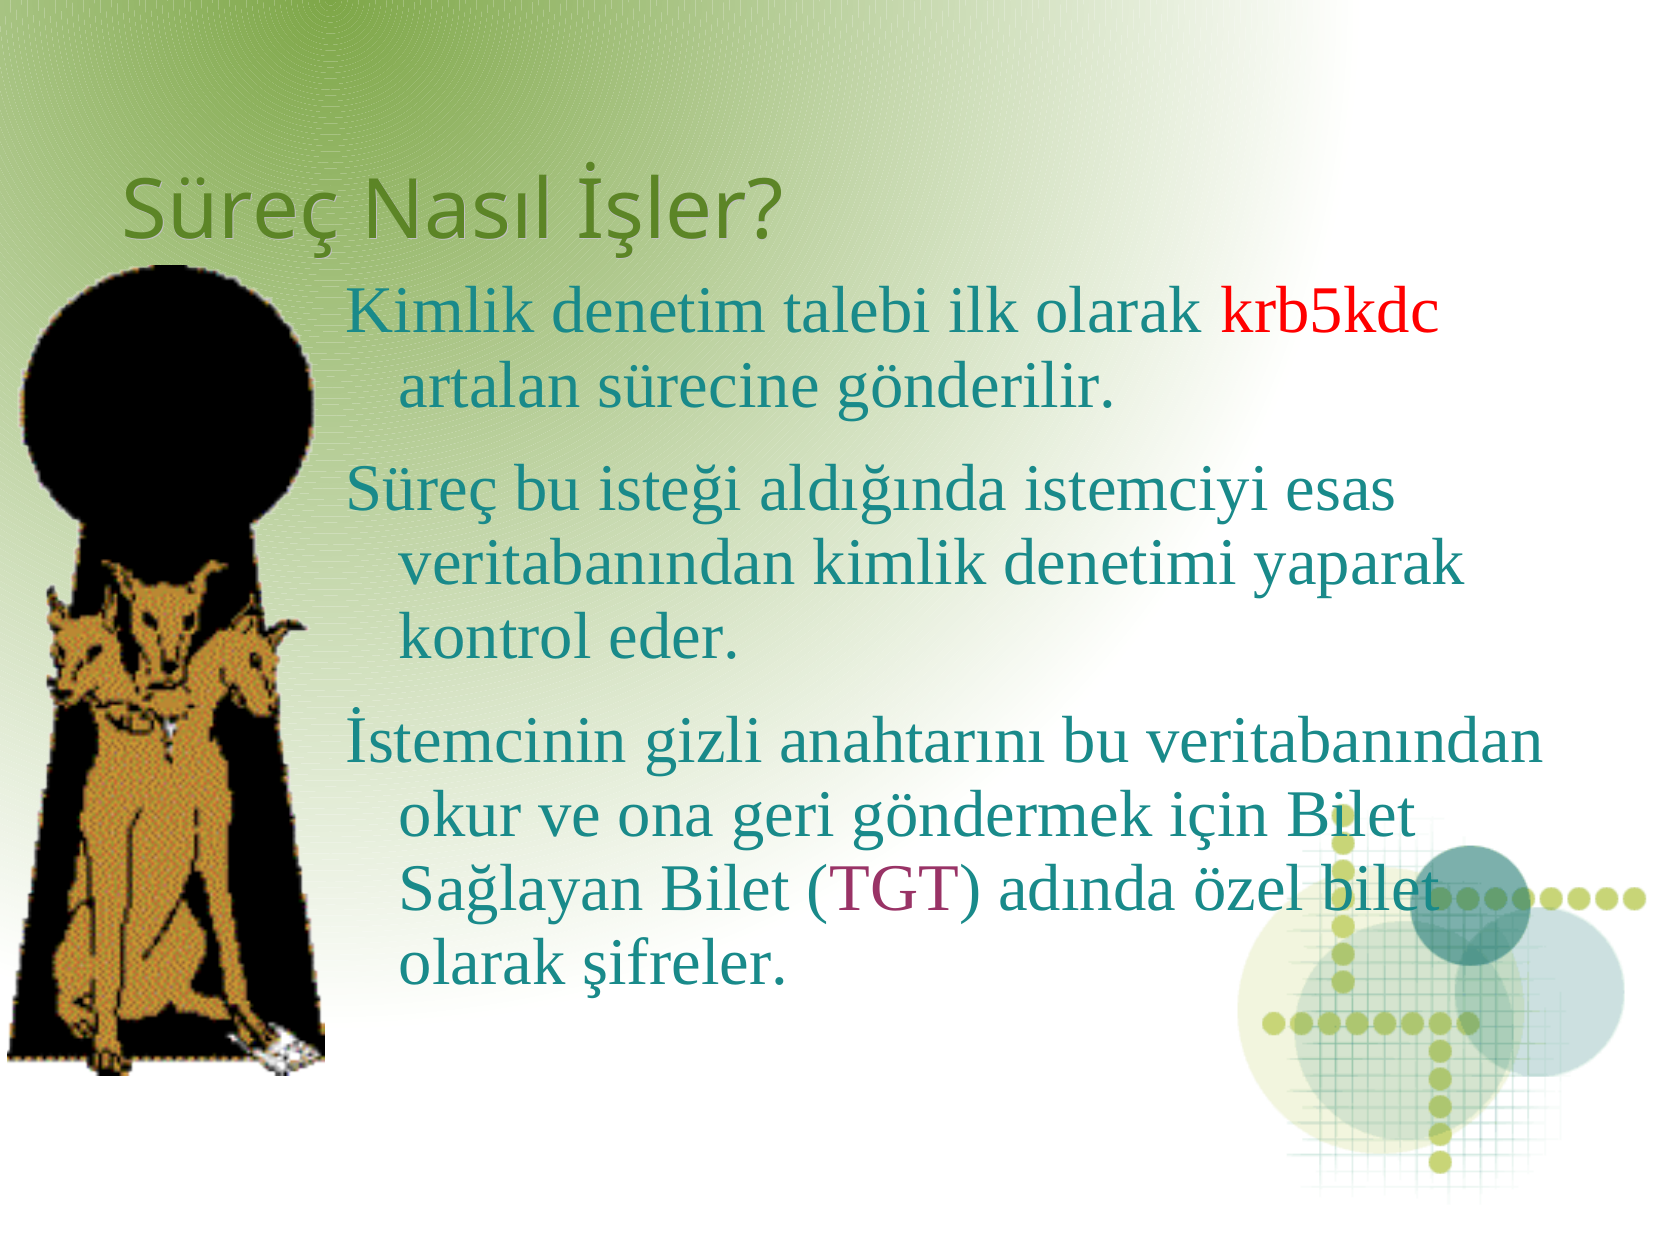

# Süreç Nasıl İşler?
Kimlik denetim talebi ilk olarak krb5kdc artalan sürecine gönderilir.
Süreç bu isteği aldığında istemciyi esas veritabanından kimlik denetimi yaparak kontrol eder.
İstemcinin gizli anahtarını bu veritabanından okur ve ona geri göndermek için Bilet Sağlayan Bilet (TGT) adında özel bilet olarak şifreler.